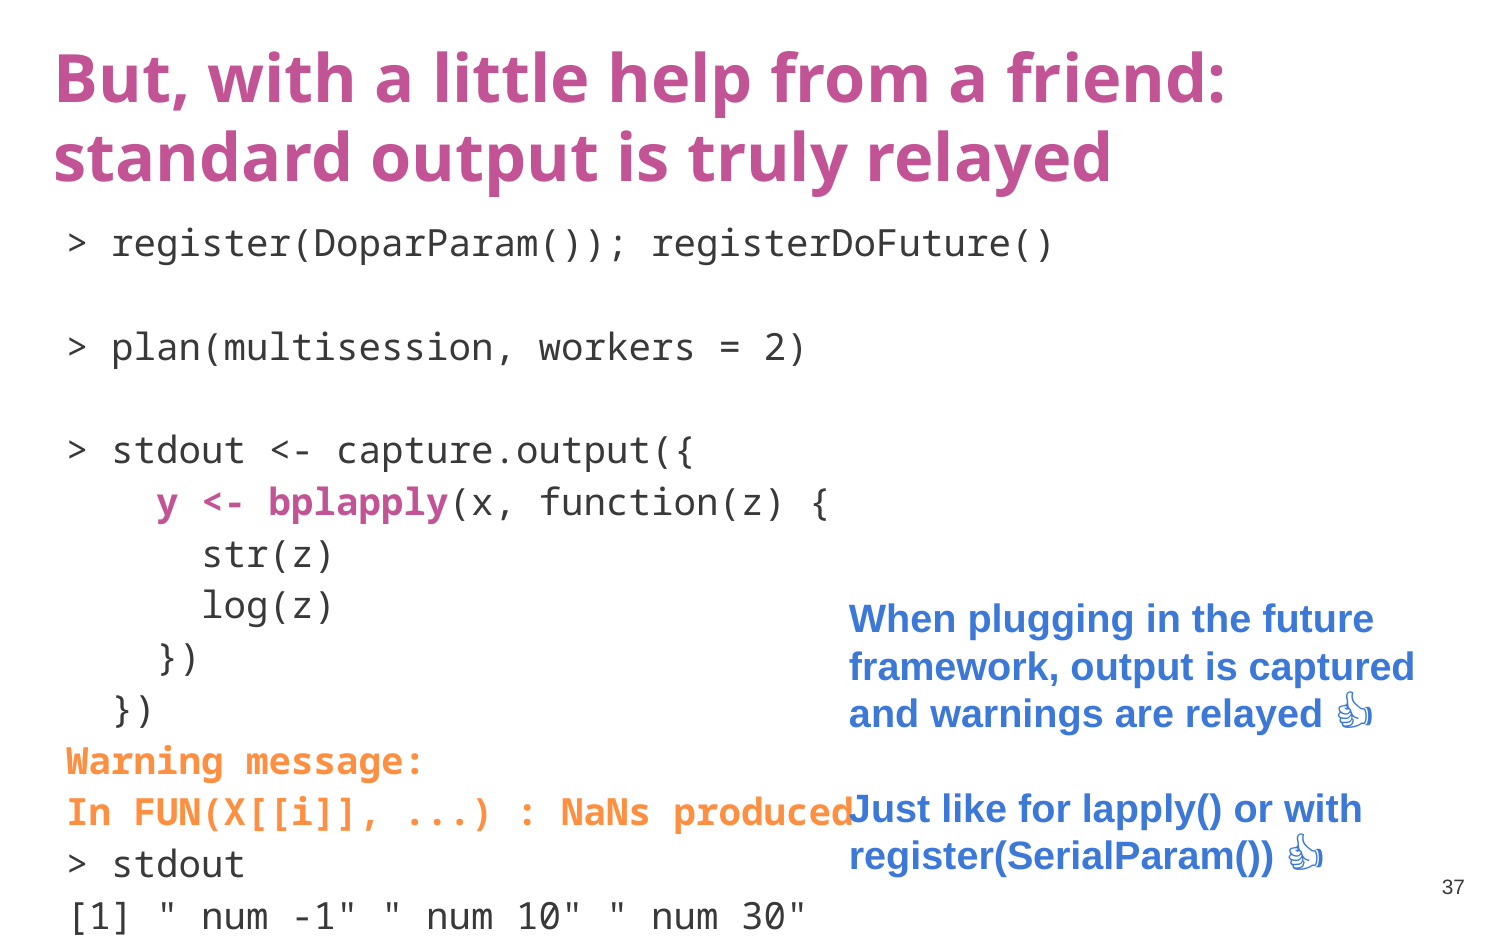

# But, with a little help from a friend: standard output is truly relayed
> register(DoparParam()); registerDoFuture() ‎
> plan(multisession, workers = 2)
> stdout <- capture.output({
 y <- bplapply(x, function(z) {
 str(z)
 log(z)
 })
 })
Warning message:
In FUN(X[[i]], ...) : NaNs produced
> stdout
[1] " num -1" " num 10" " num 30"
When plugging in the future framework, output is captured and warnings are relayed 👍
Just like for lapply() or with register(SerialParam()) 👍